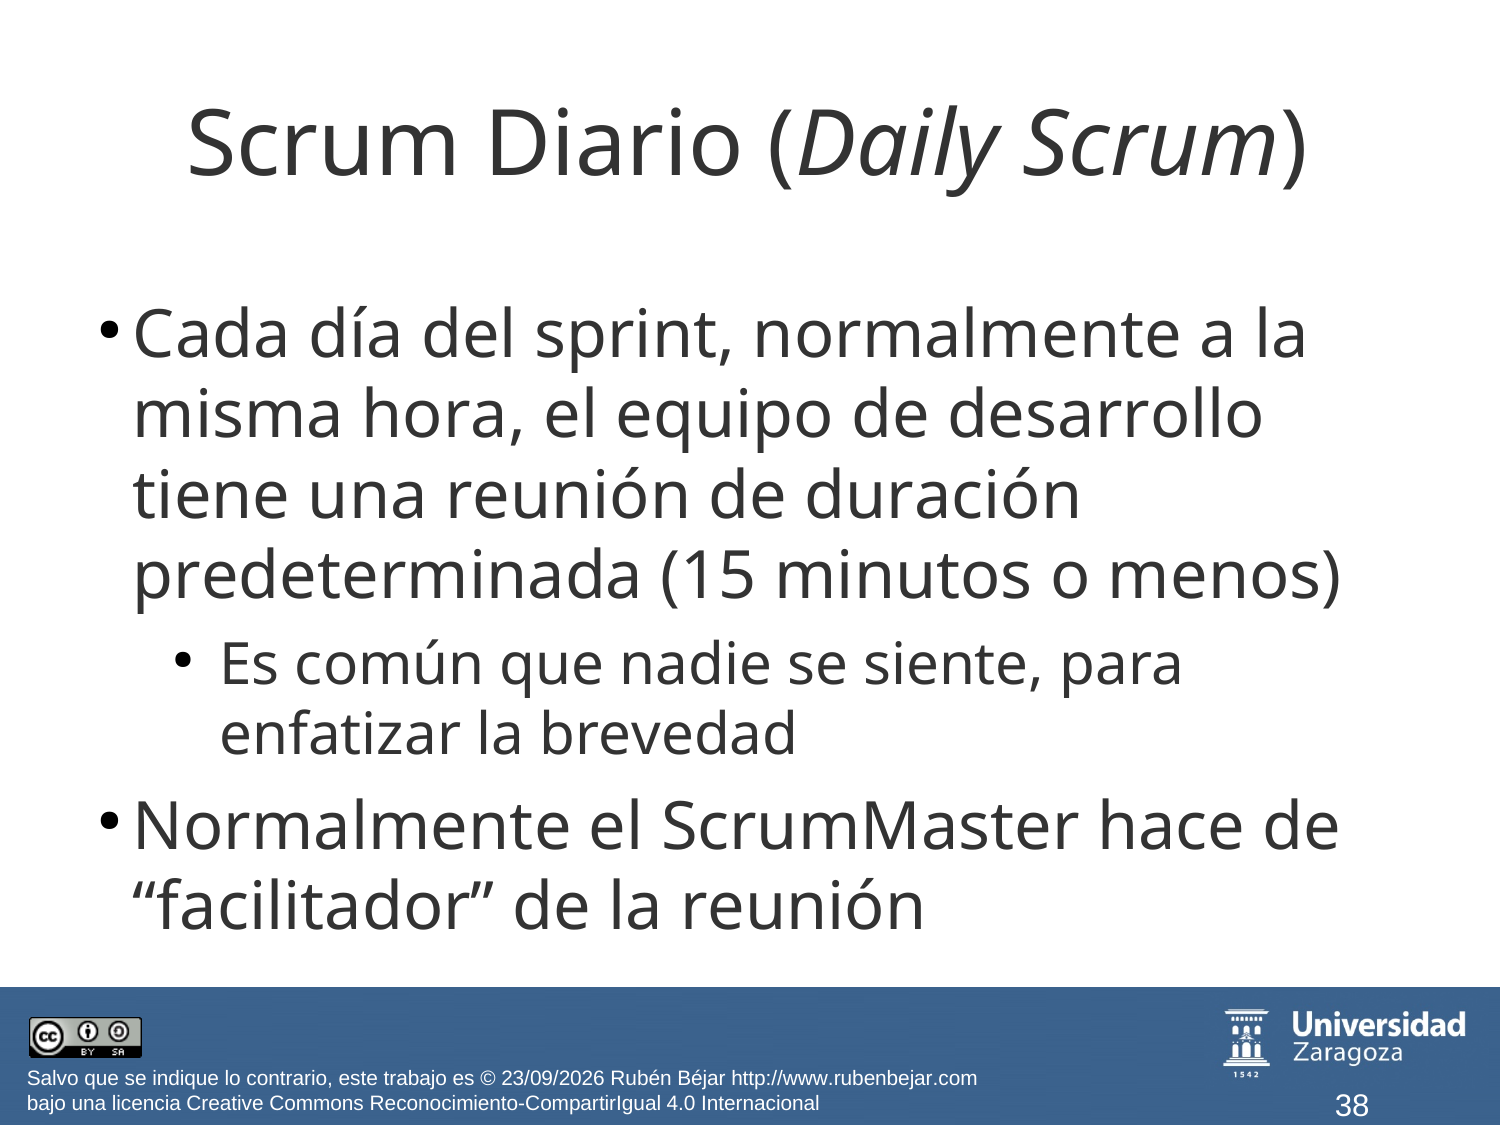

# Scrum Diario (Daily Scrum)
Cada día del sprint, normalmente a la misma hora, el equipo de desarrollo tiene una reunión de duración predeterminada (15 minutos o menos)
Es común que nadie se siente, para enfatizar la brevedad
Normalmente el ScrumMaster hace de “facilitador” de la reunión